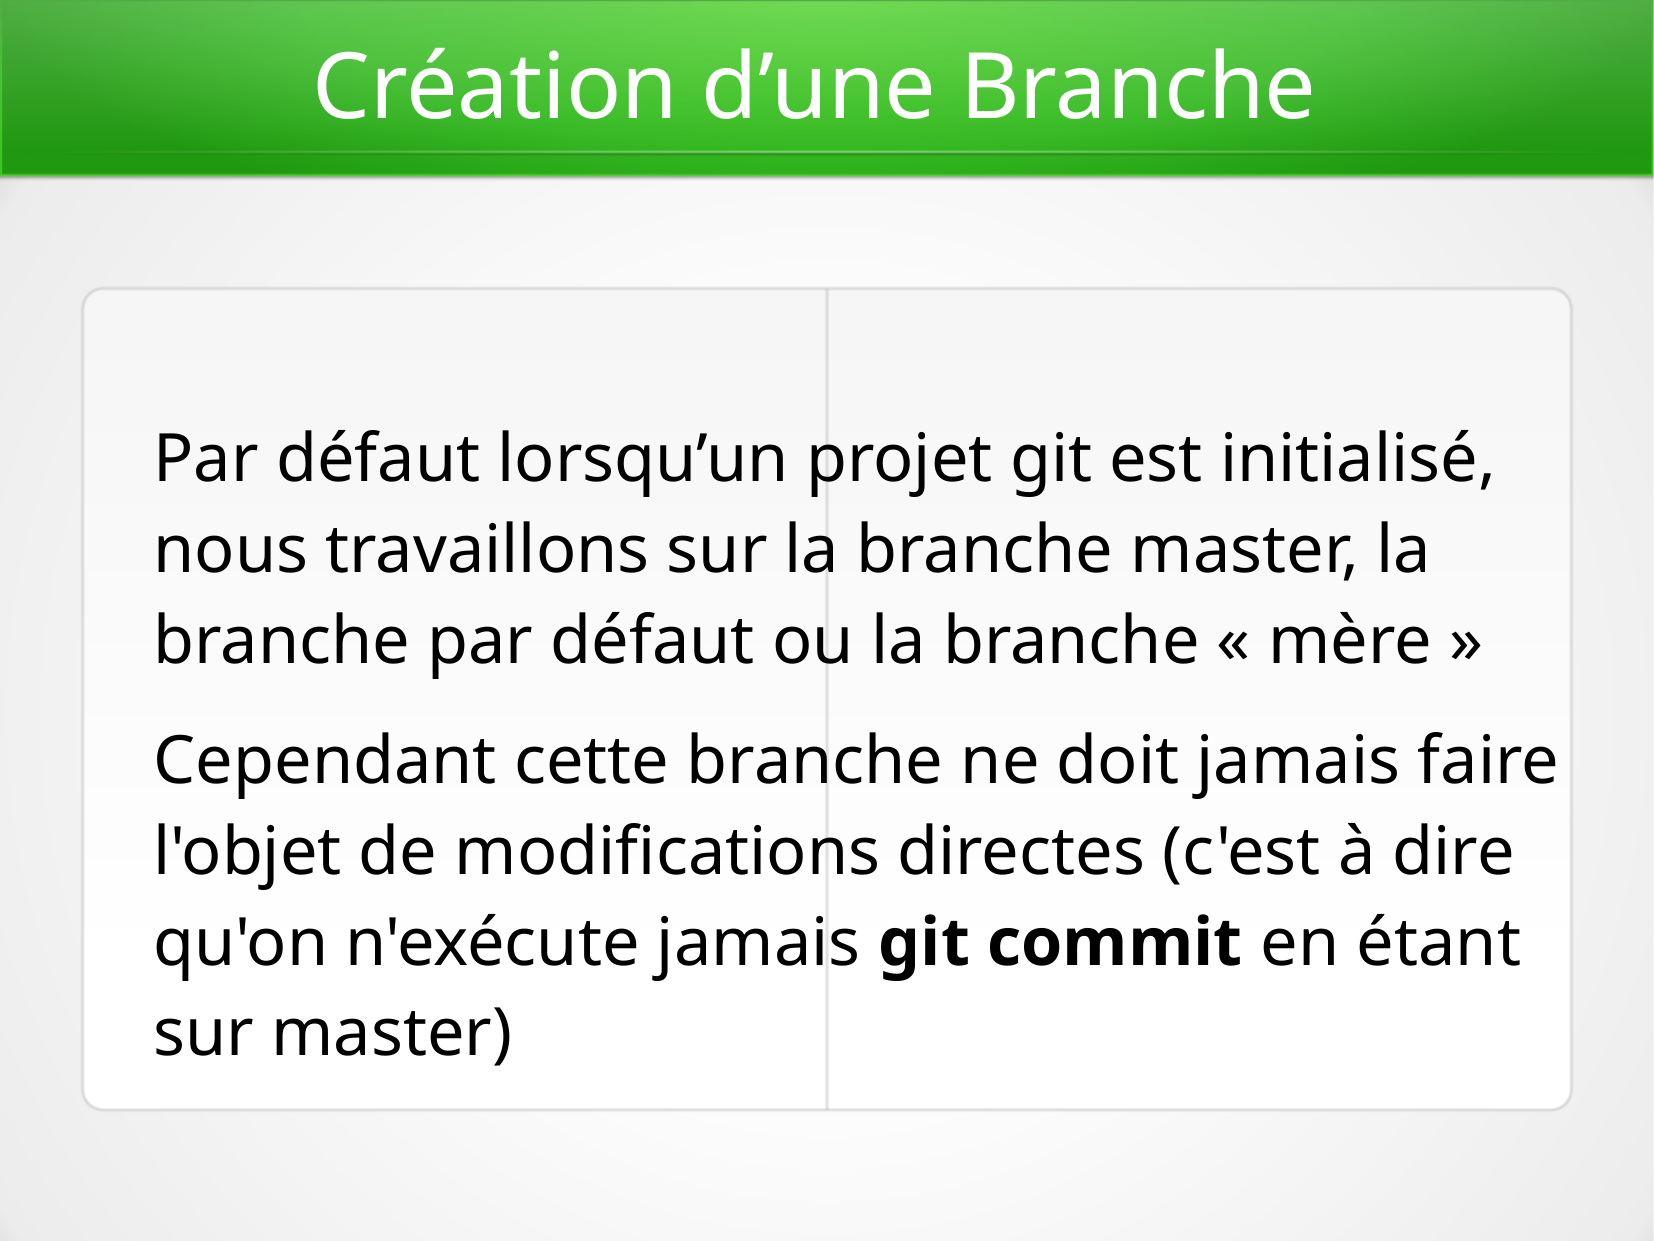

# Création d’une Branche
Par défaut lorsqu’un projet git est initialisé, nous travaillons sur la branche master, la branche par défaut ou la branche « mère »
Cependant cette branche ne doit jamais faire l'objet de modifications directes (c'est à dire qu'on n'exécute jamais git commit en étant sur master)